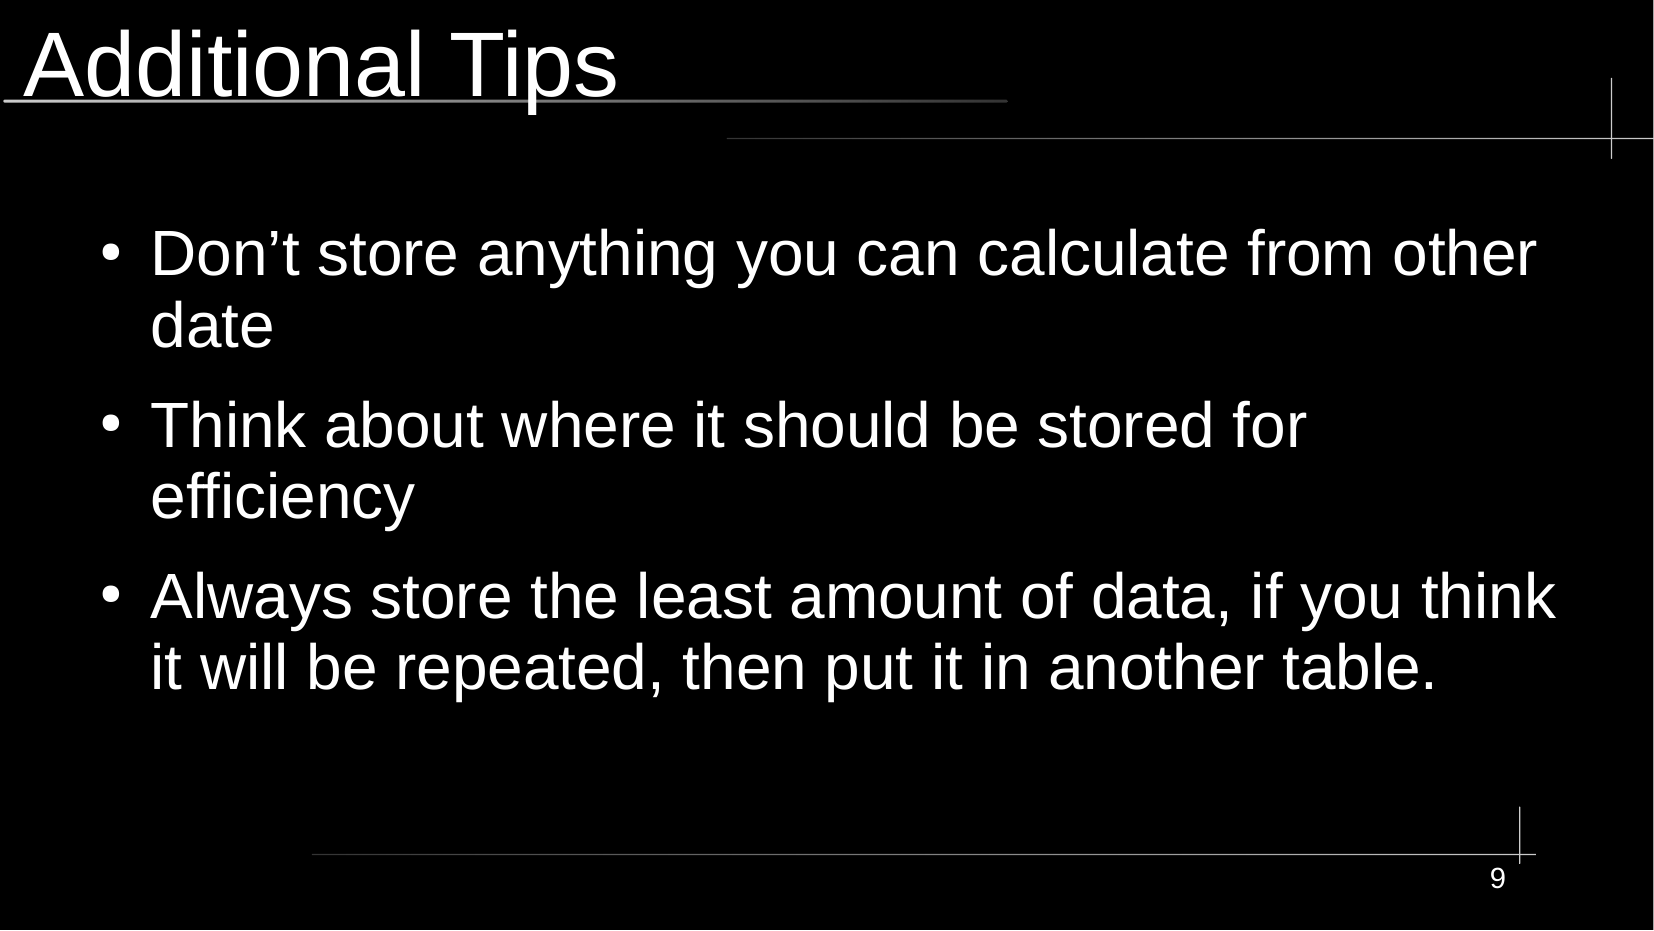

# Additional Tips
Don’t store anything you can calculate from other date
Think about where it should be stored for efficiency
Always store the least amount of data, if you think it will be repeated, then put it in another table.
9